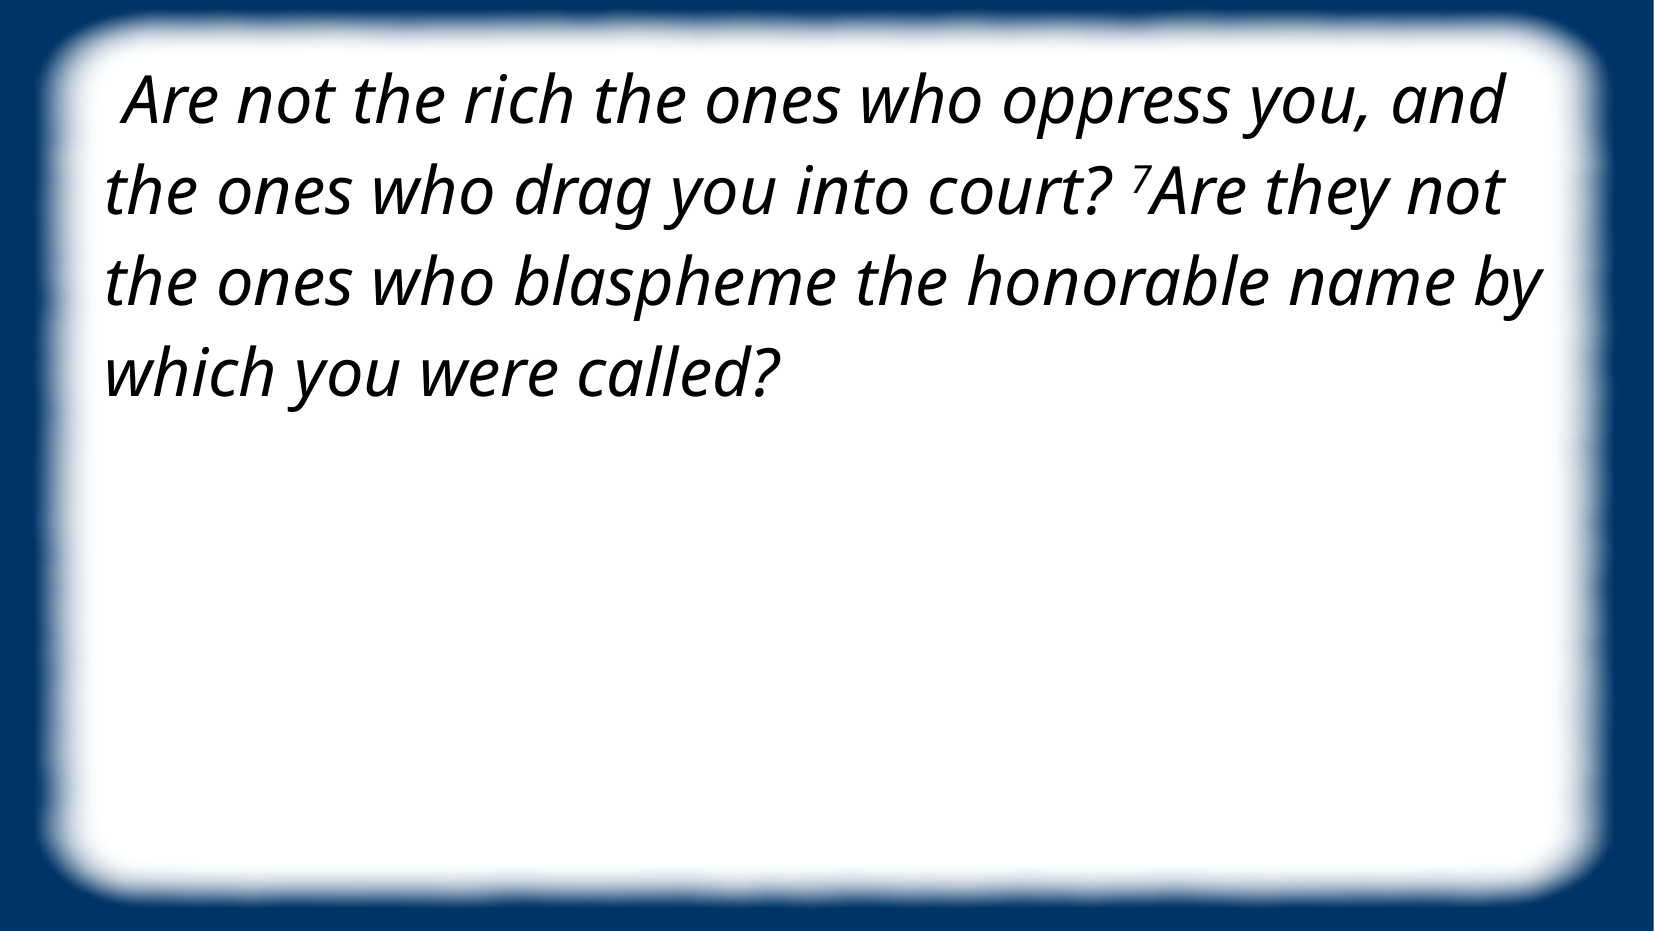

Are not the rich the ones who oppress you, and the ones who drag you into court? 7Are they not the ones who blaspheme the honorable name by which you were called?